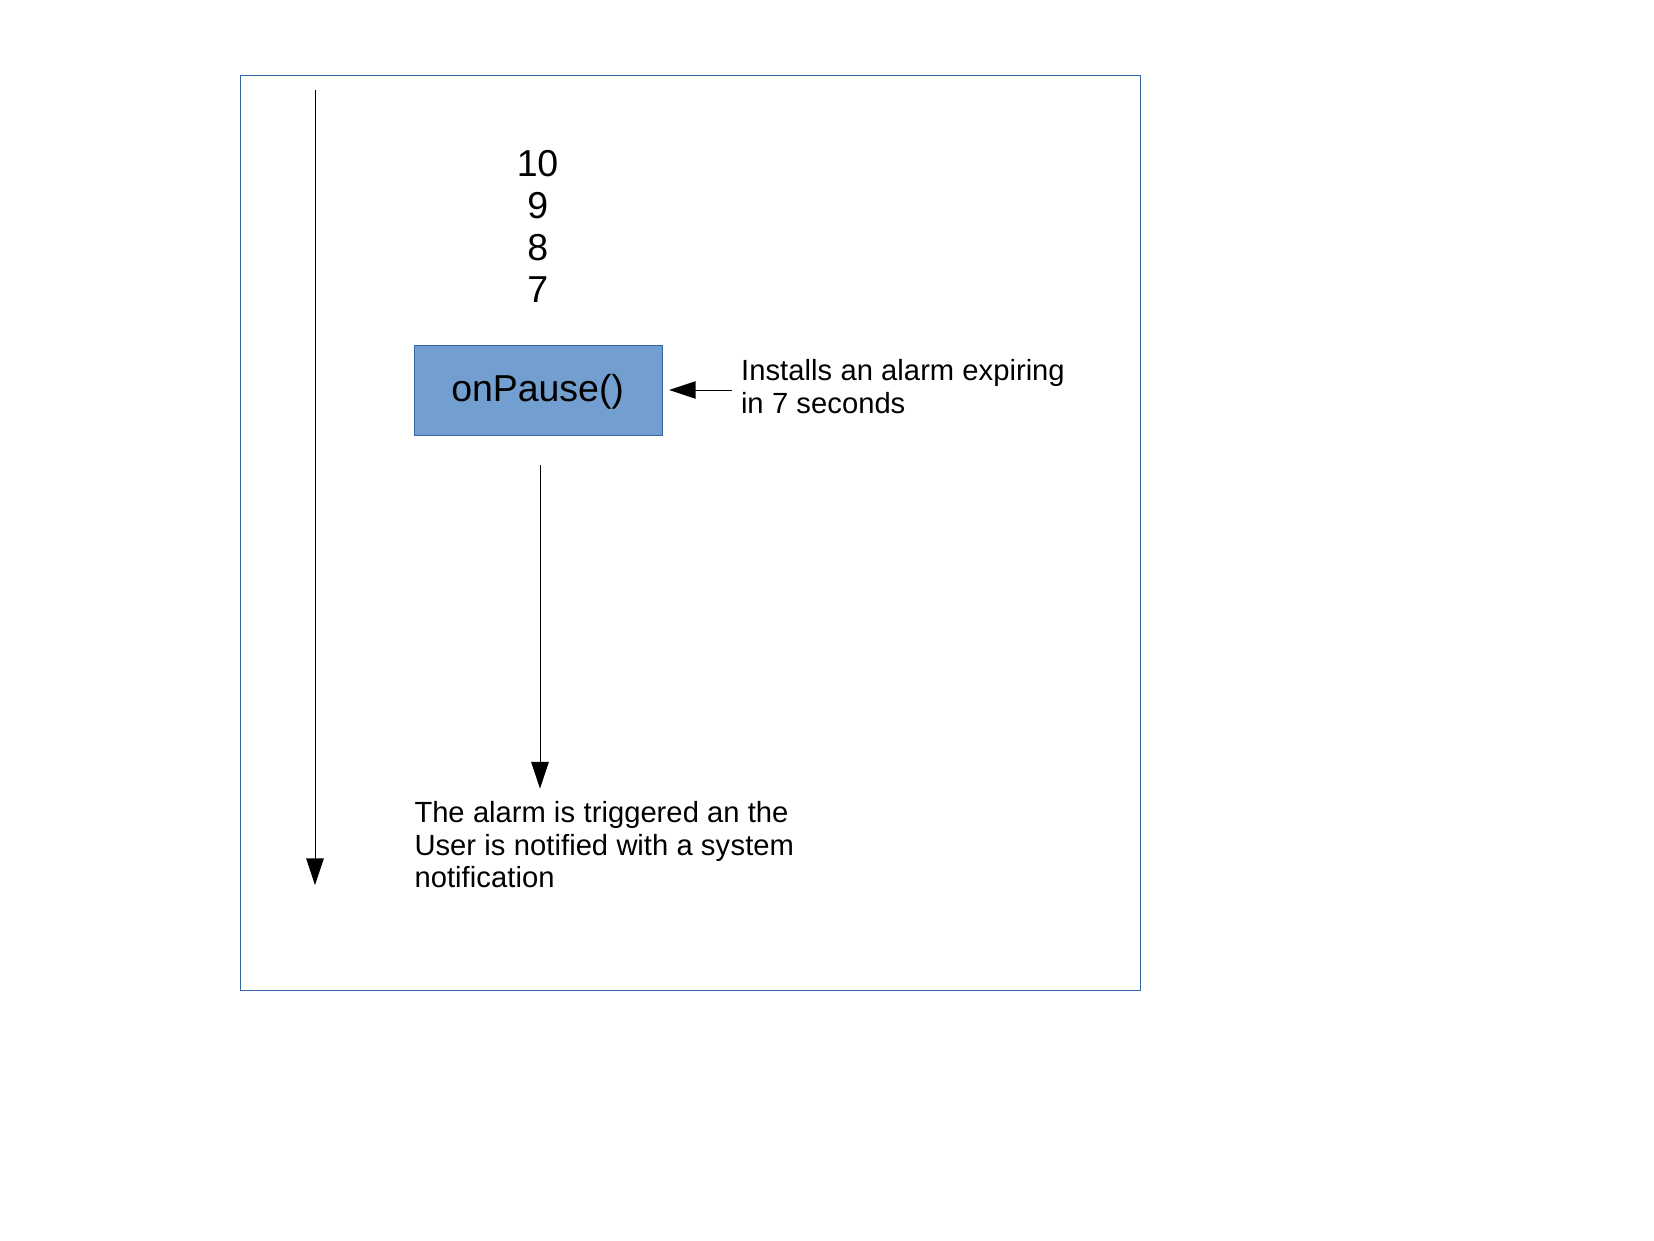

10
9
8
7
Installs an alarm expiring
in 7 seconds
onPause()
The alarm is triggered an the
User is notified with a system
notification